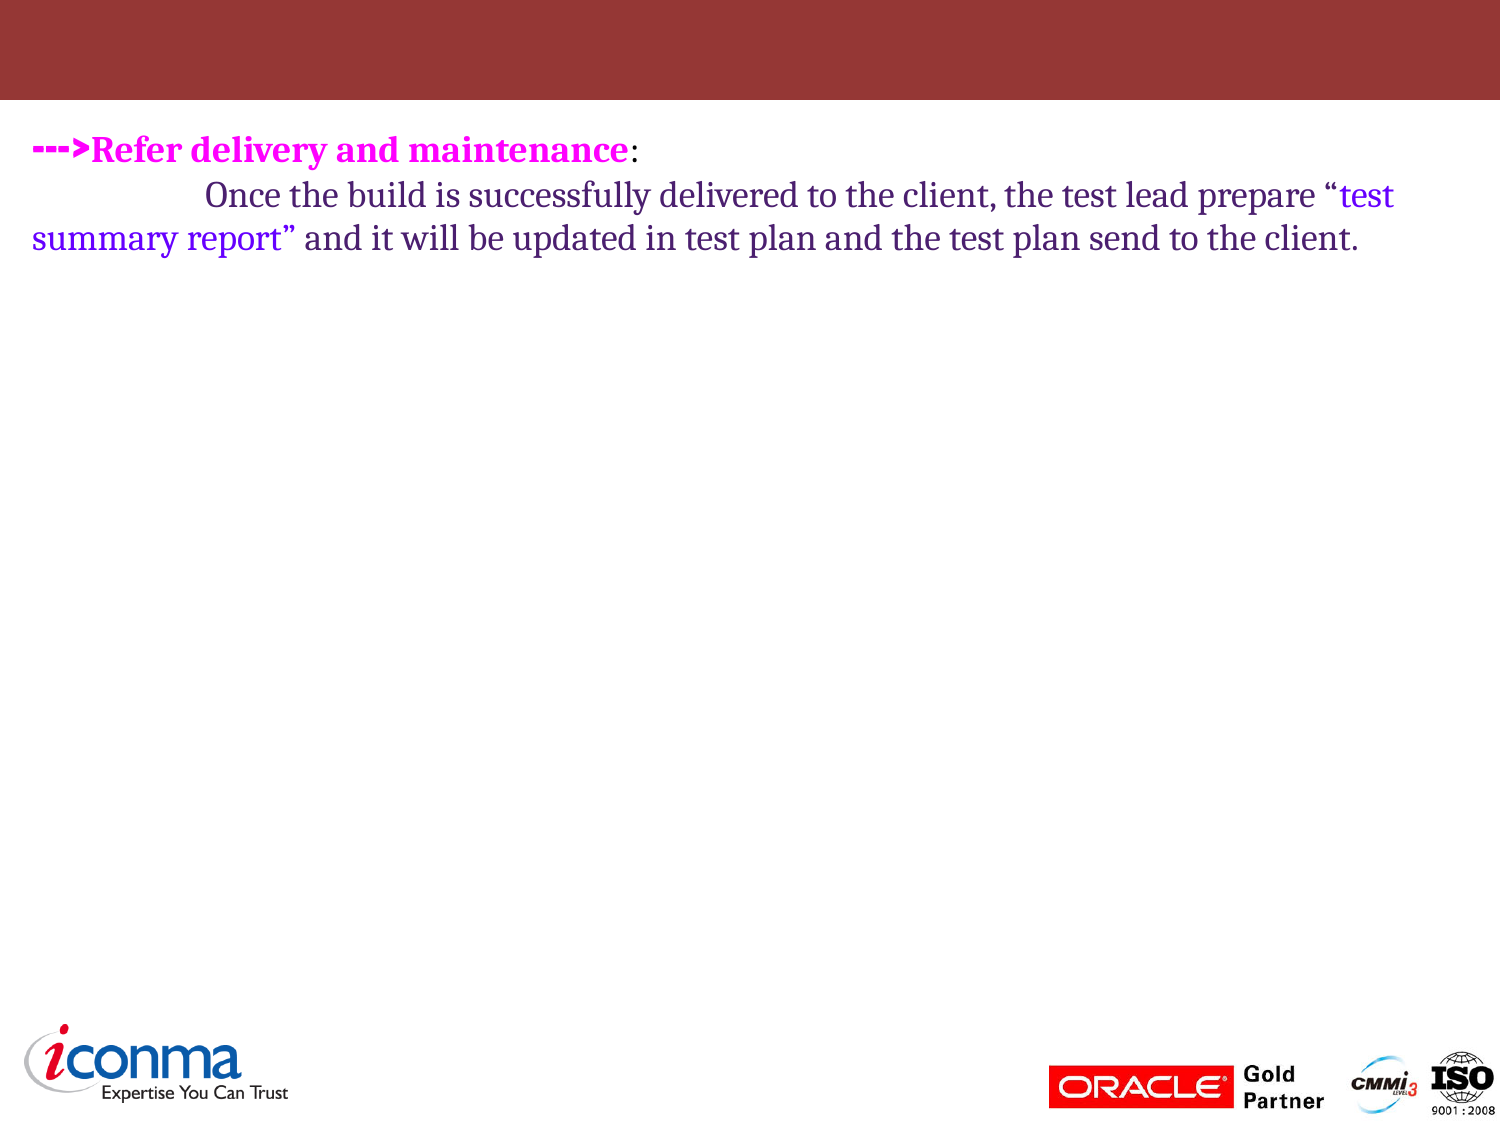

--->Refer delivery and maintenance:
 Once the build is successfully delivered to the client, the test lead prepare “test summary report” and it will be updated in test plan and the test plan send to the client.
--->